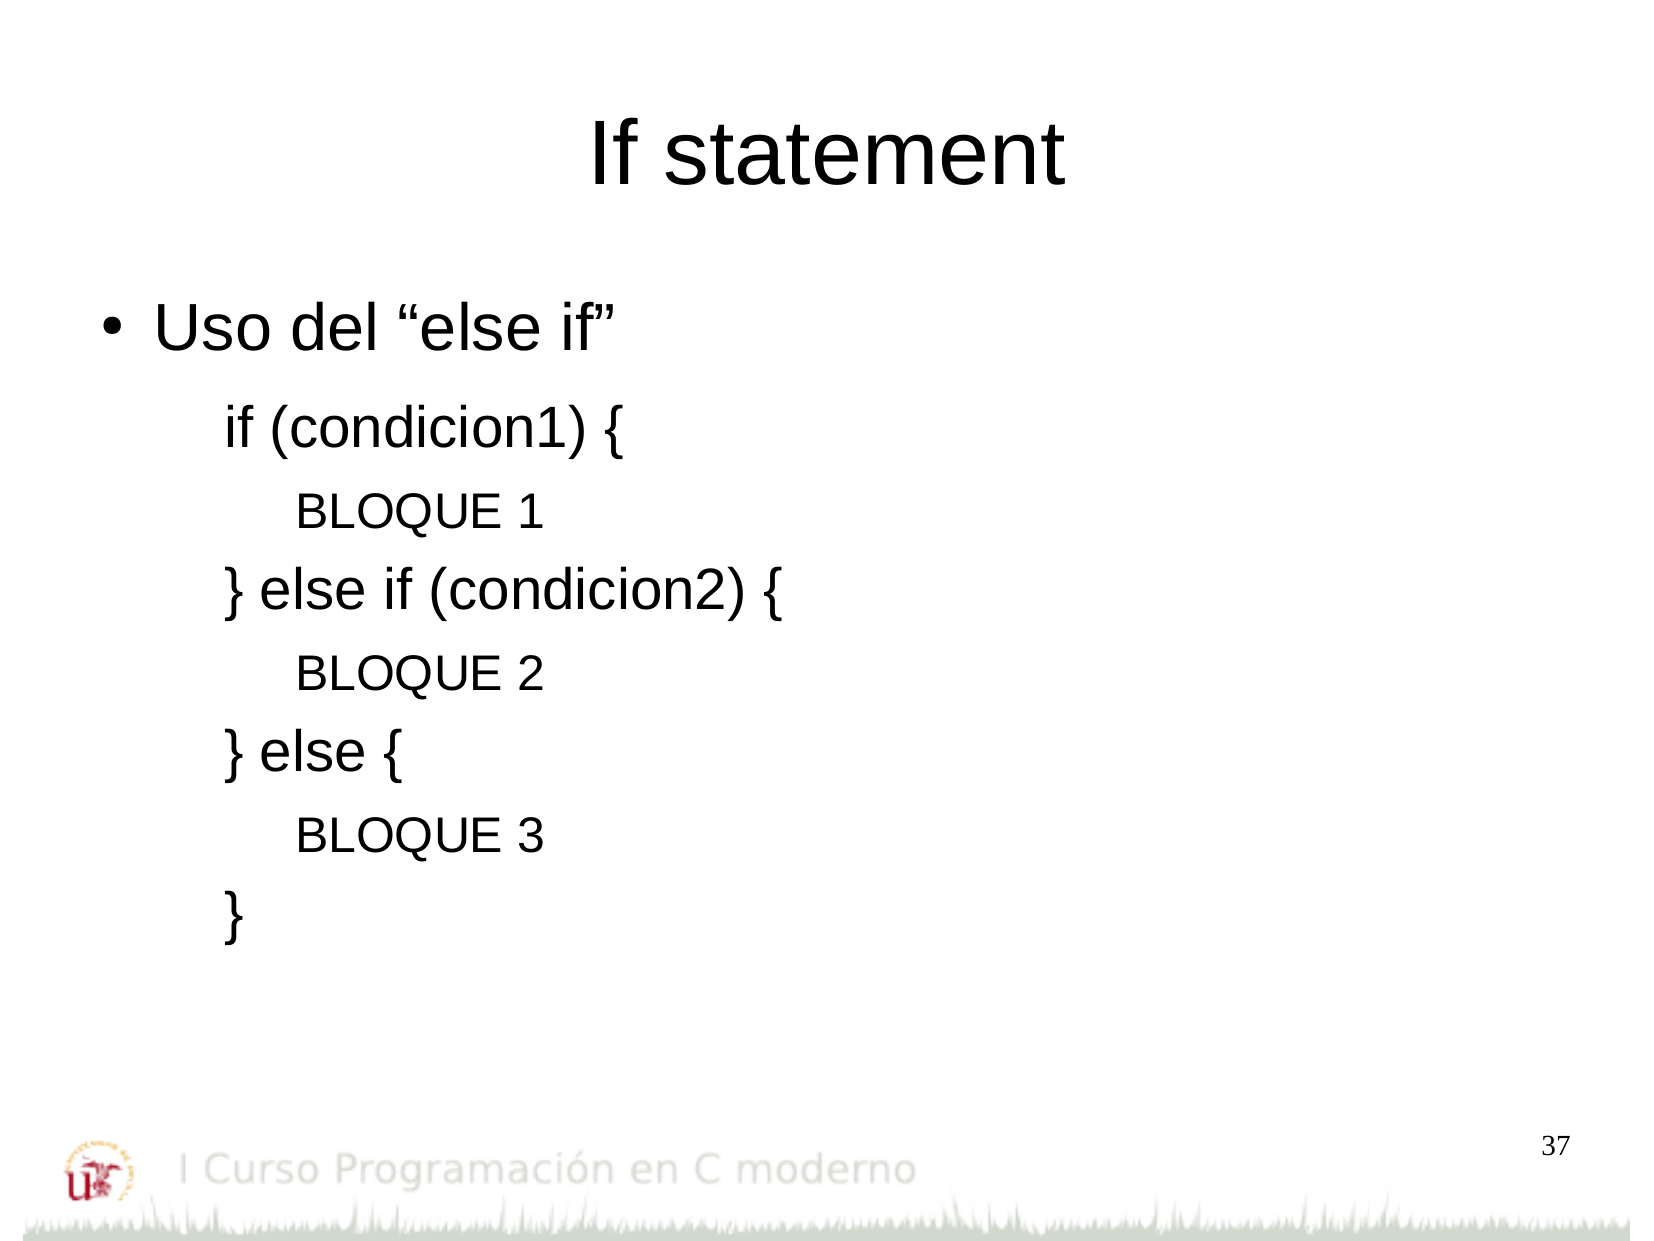

# If statement
Uso del “else if”
if (condicion1) {
BLOQUE 1
} else if (condicion2) {
BLOQUE 2
} else {
BLOQUE 3
}
37